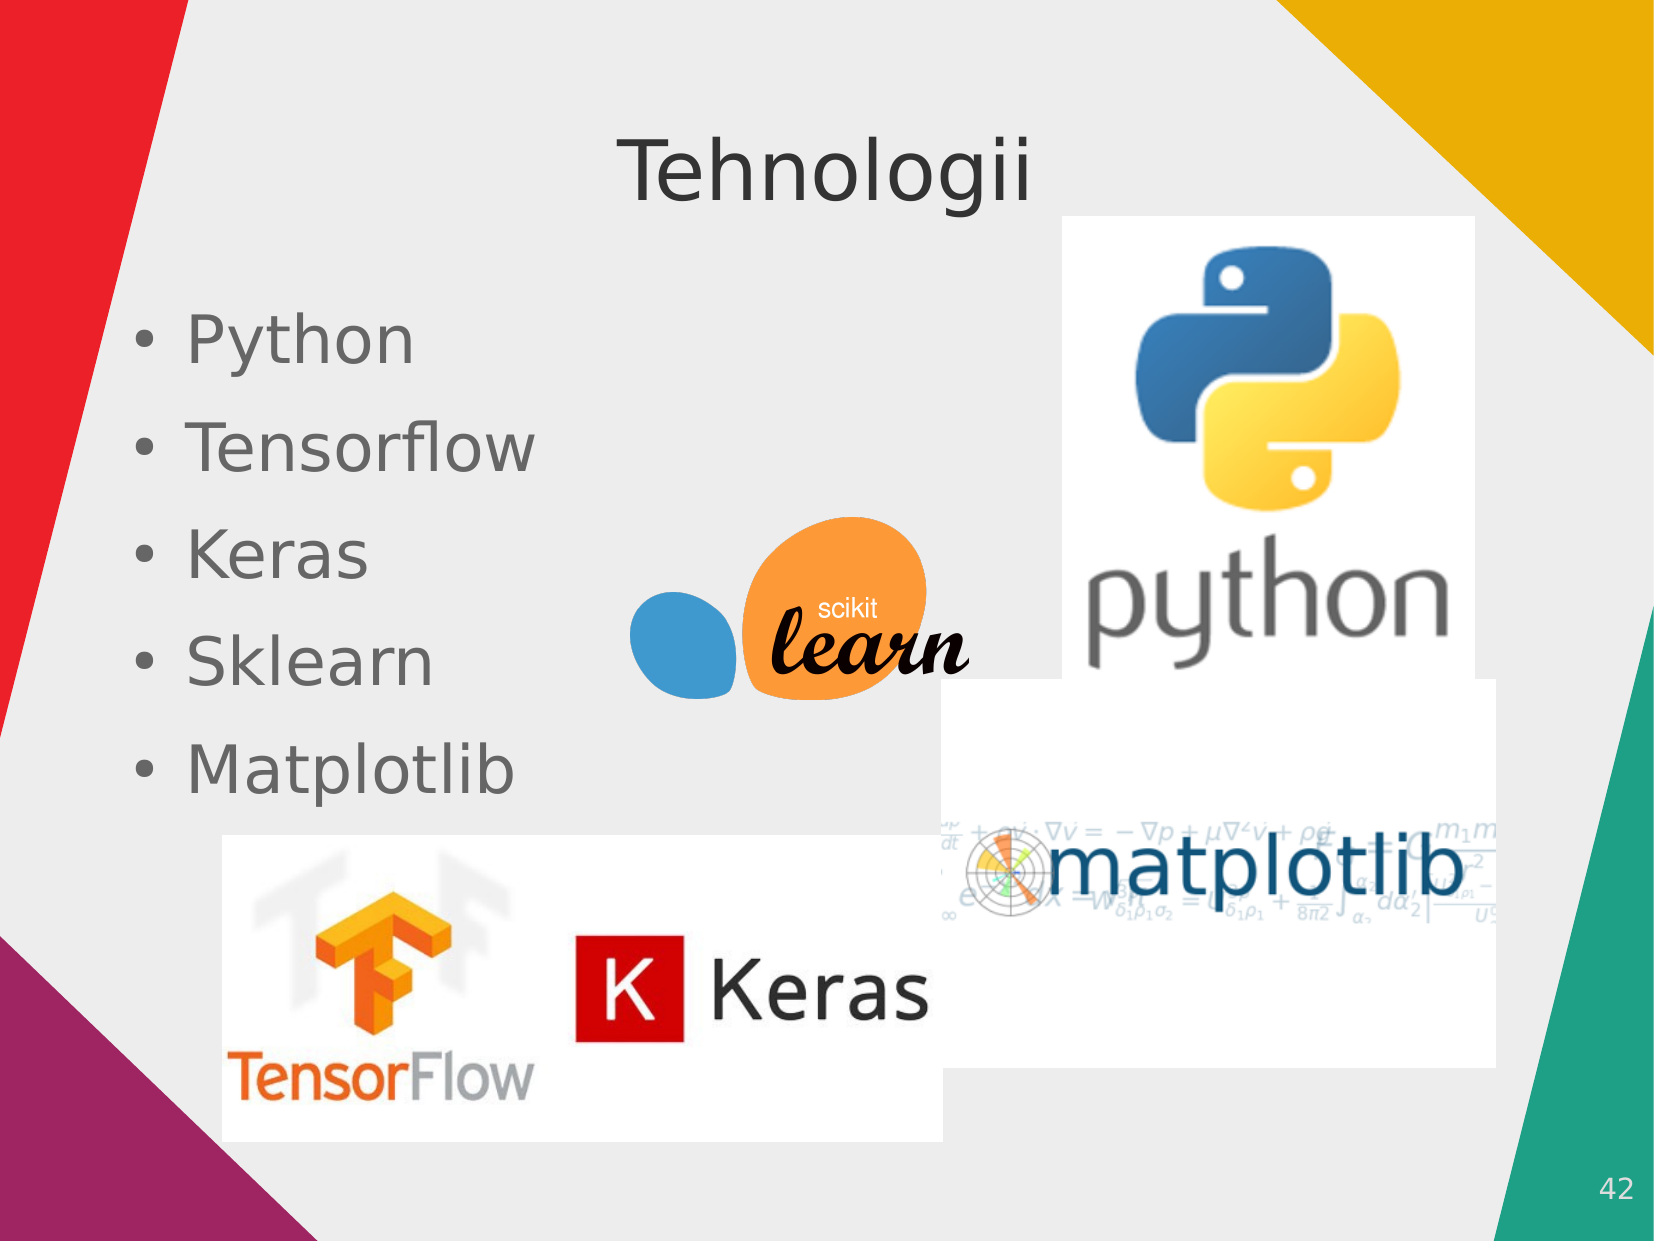

# Tehnologii
Python
Tensorflow
Keras
Sklearn
Matplotlib
42